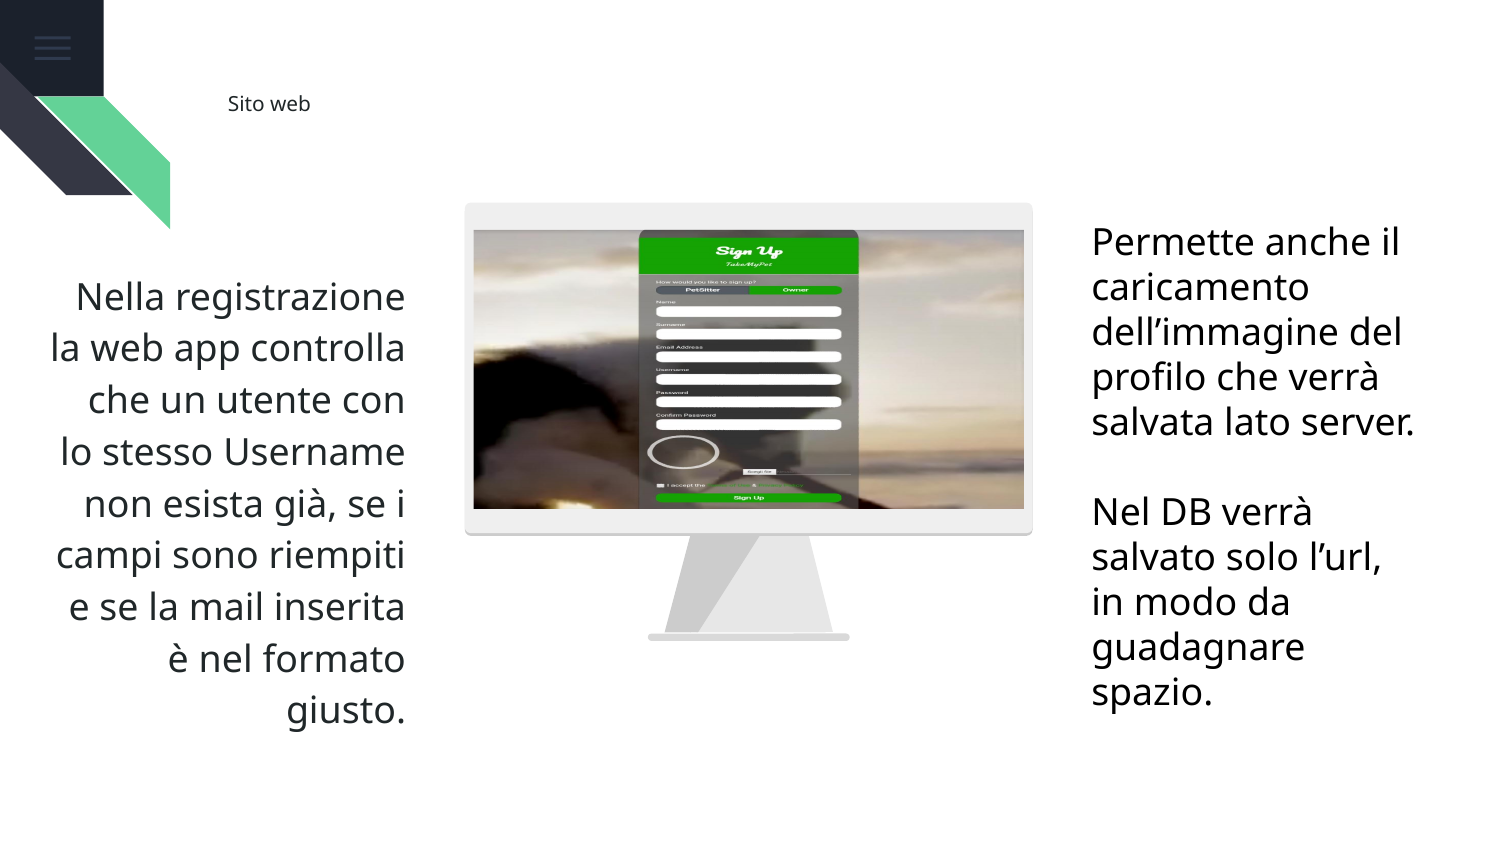

# Sito web
Permette anche il caricamento dell’immagine del profilo che verrà salvata lato server.
Nel DB verrà salvato solo l’url, in modo da guadagnare spazio.
Nella registrazione la web app controlla che un utente con lo stesso Username non esista già, se i campi sono riempiti e se la mail inserita è nel formato giusto.